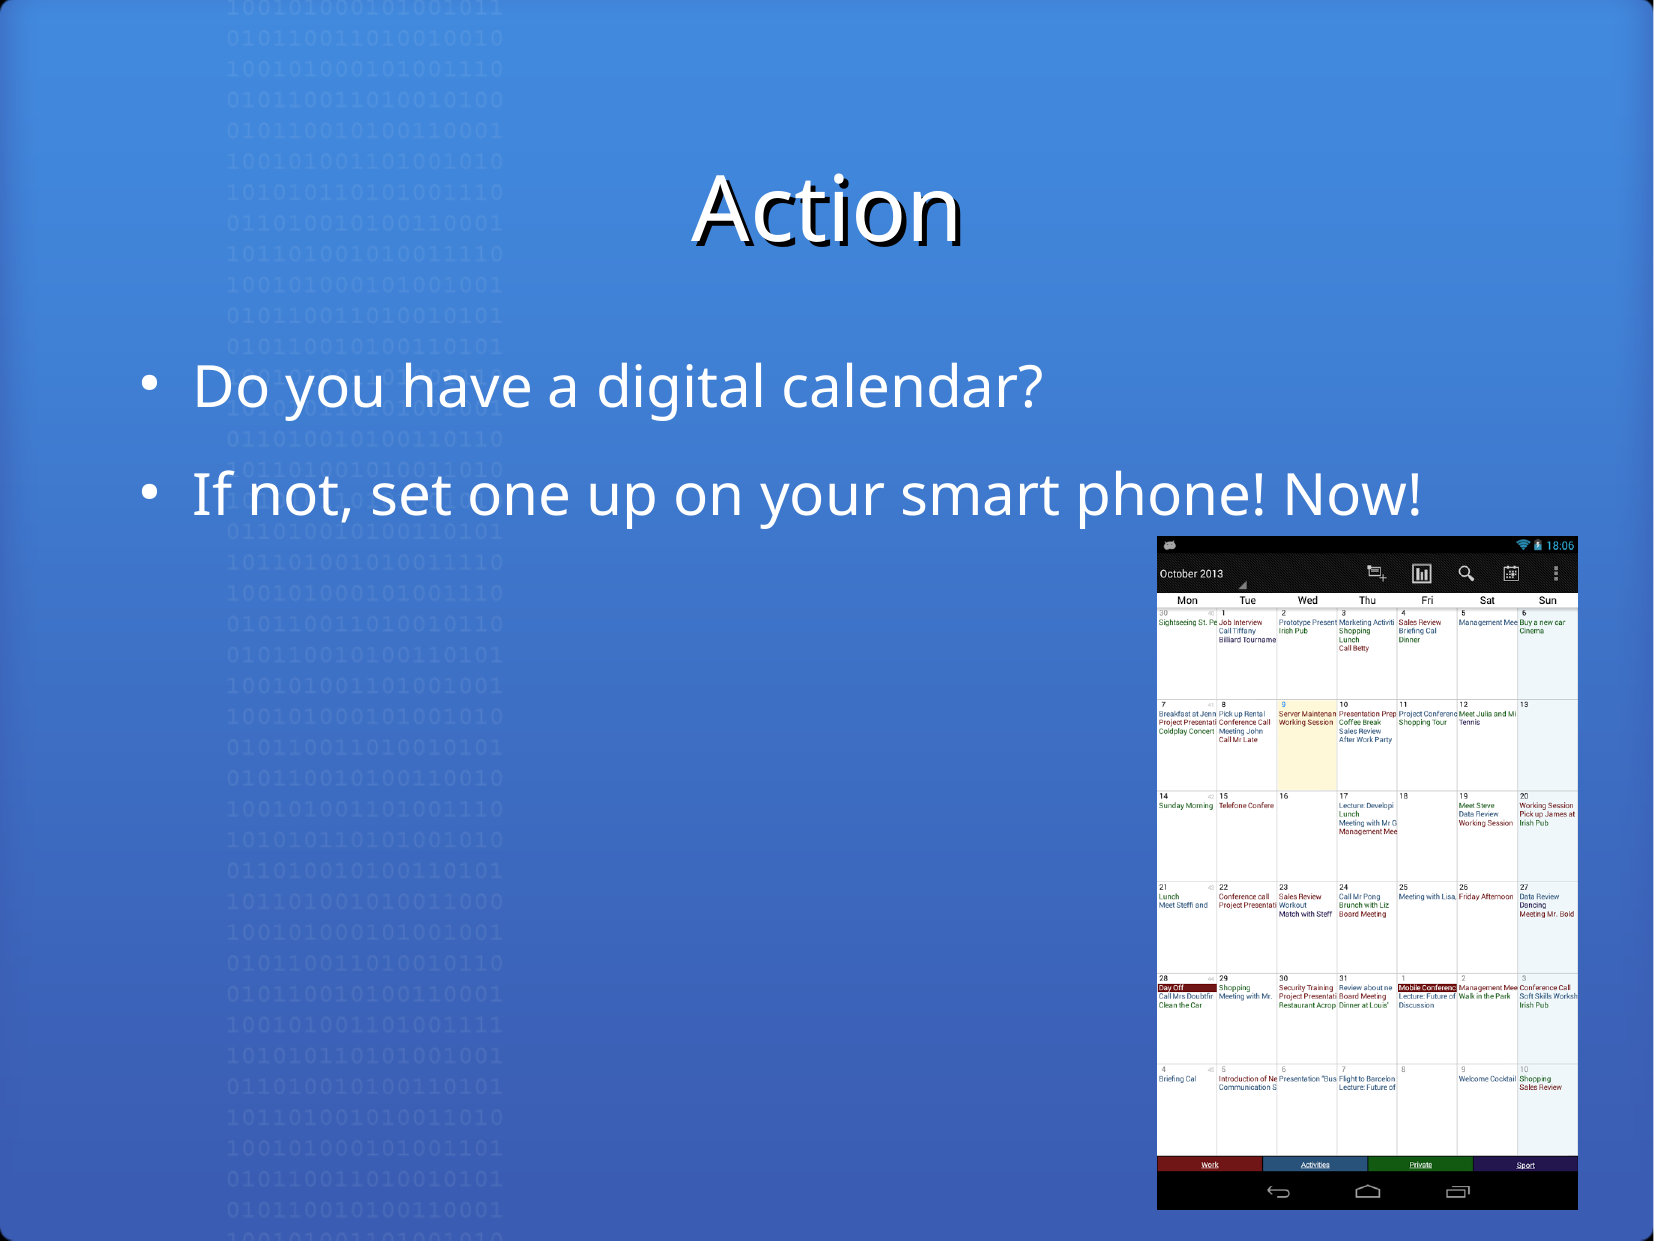

# Action
Do you have a digital calendar?
If not, set one up on your smart phone! Now!